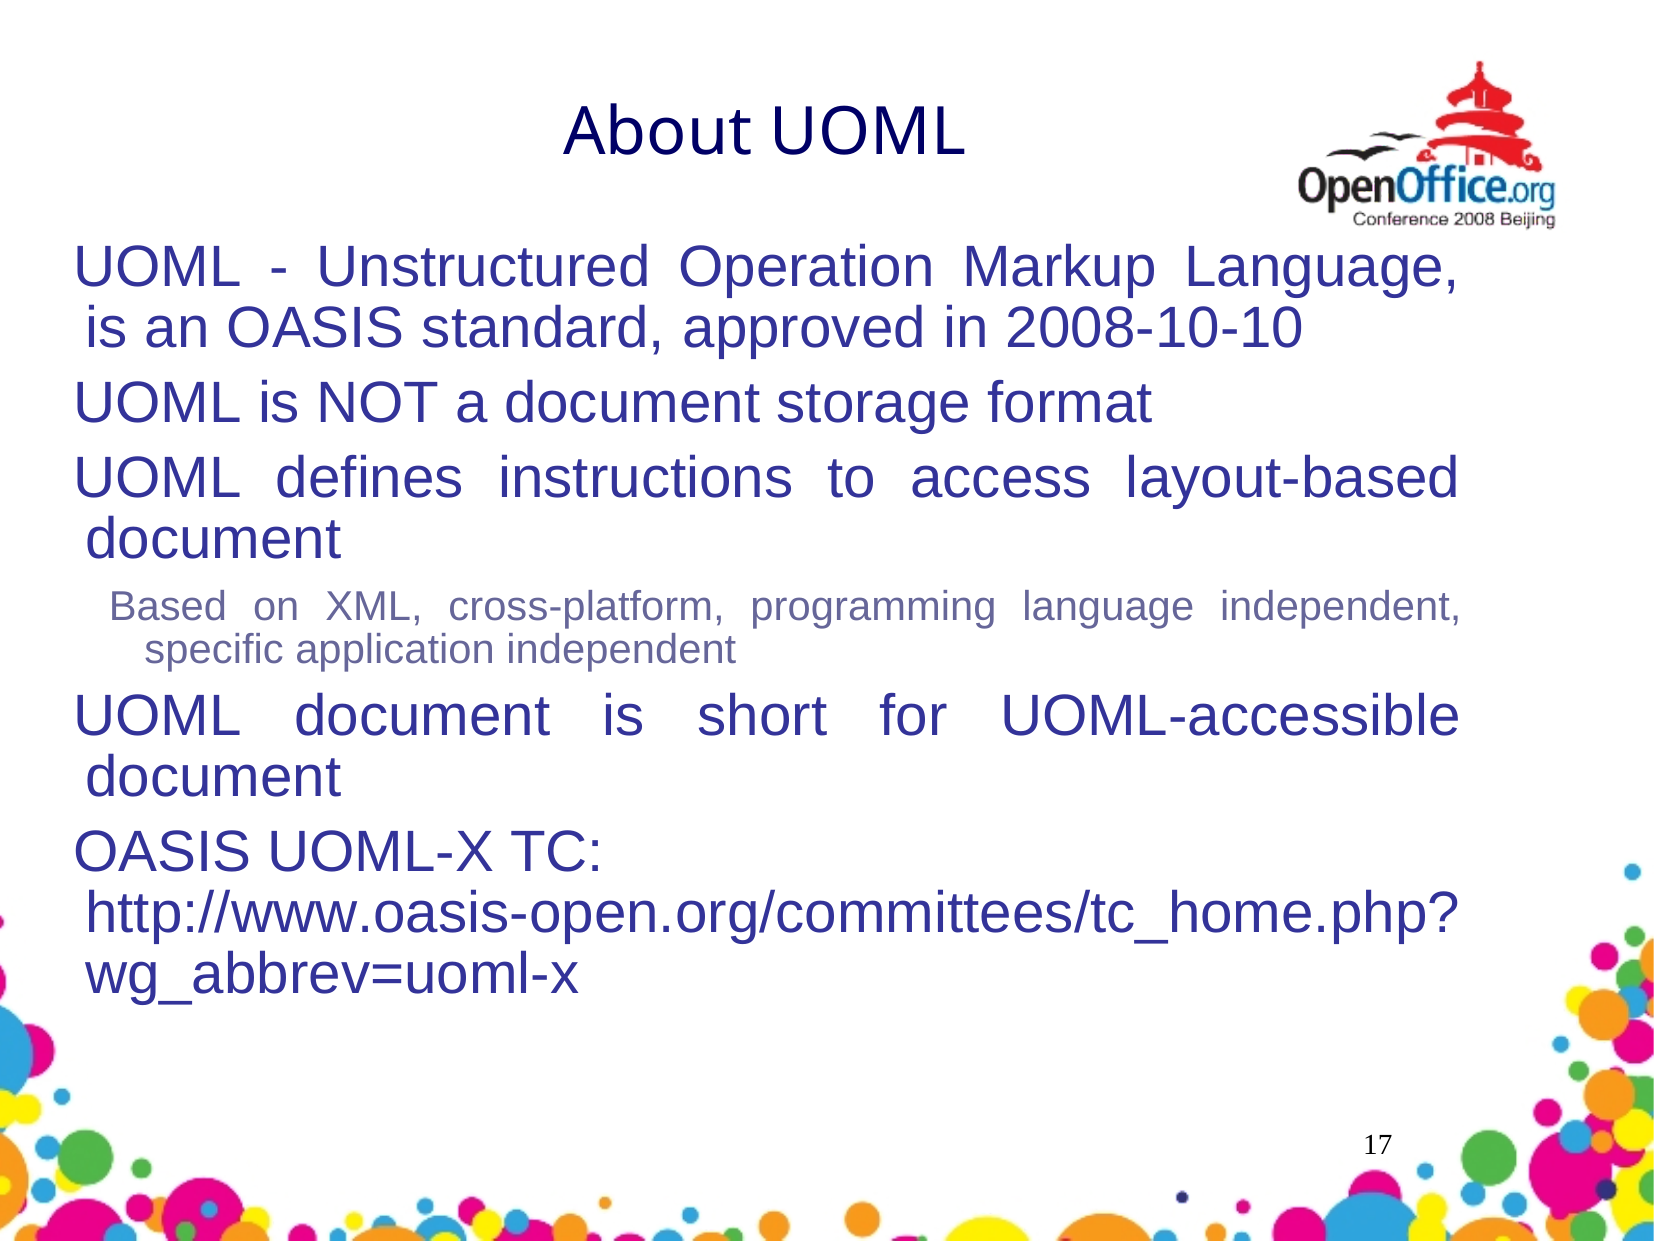

About UOML
UOML - Unstructured Operation Markup Language, is an OASIS standard, approved in 2008-10-10
UOML is NOT a document storage format
UOML defines instructions to access layout-based document
Based on XML, cross-platform, programming language independent, specific application independent
UOML document is short for UOML-accessible document
OASIS UOML-X TC:
http://www.oasis-open.org/committees/tc_home.php?wg_abbrev=uoml-x
17